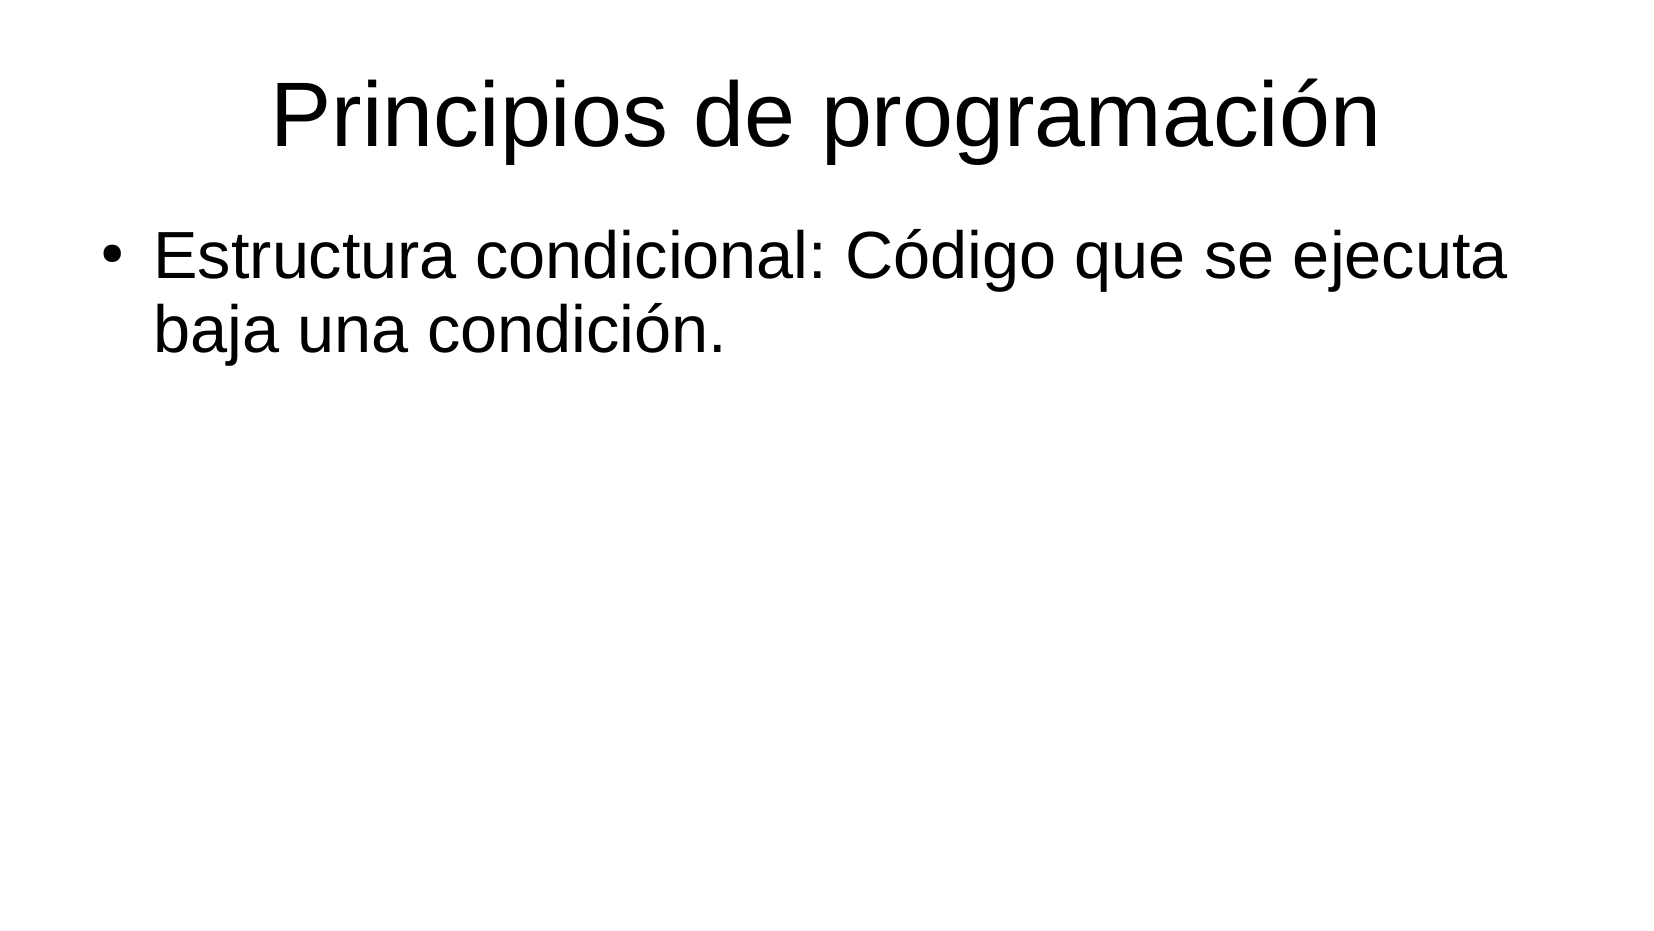

# Principios de programación
Estructura condicional: Código que se ejecuta baja una condición.